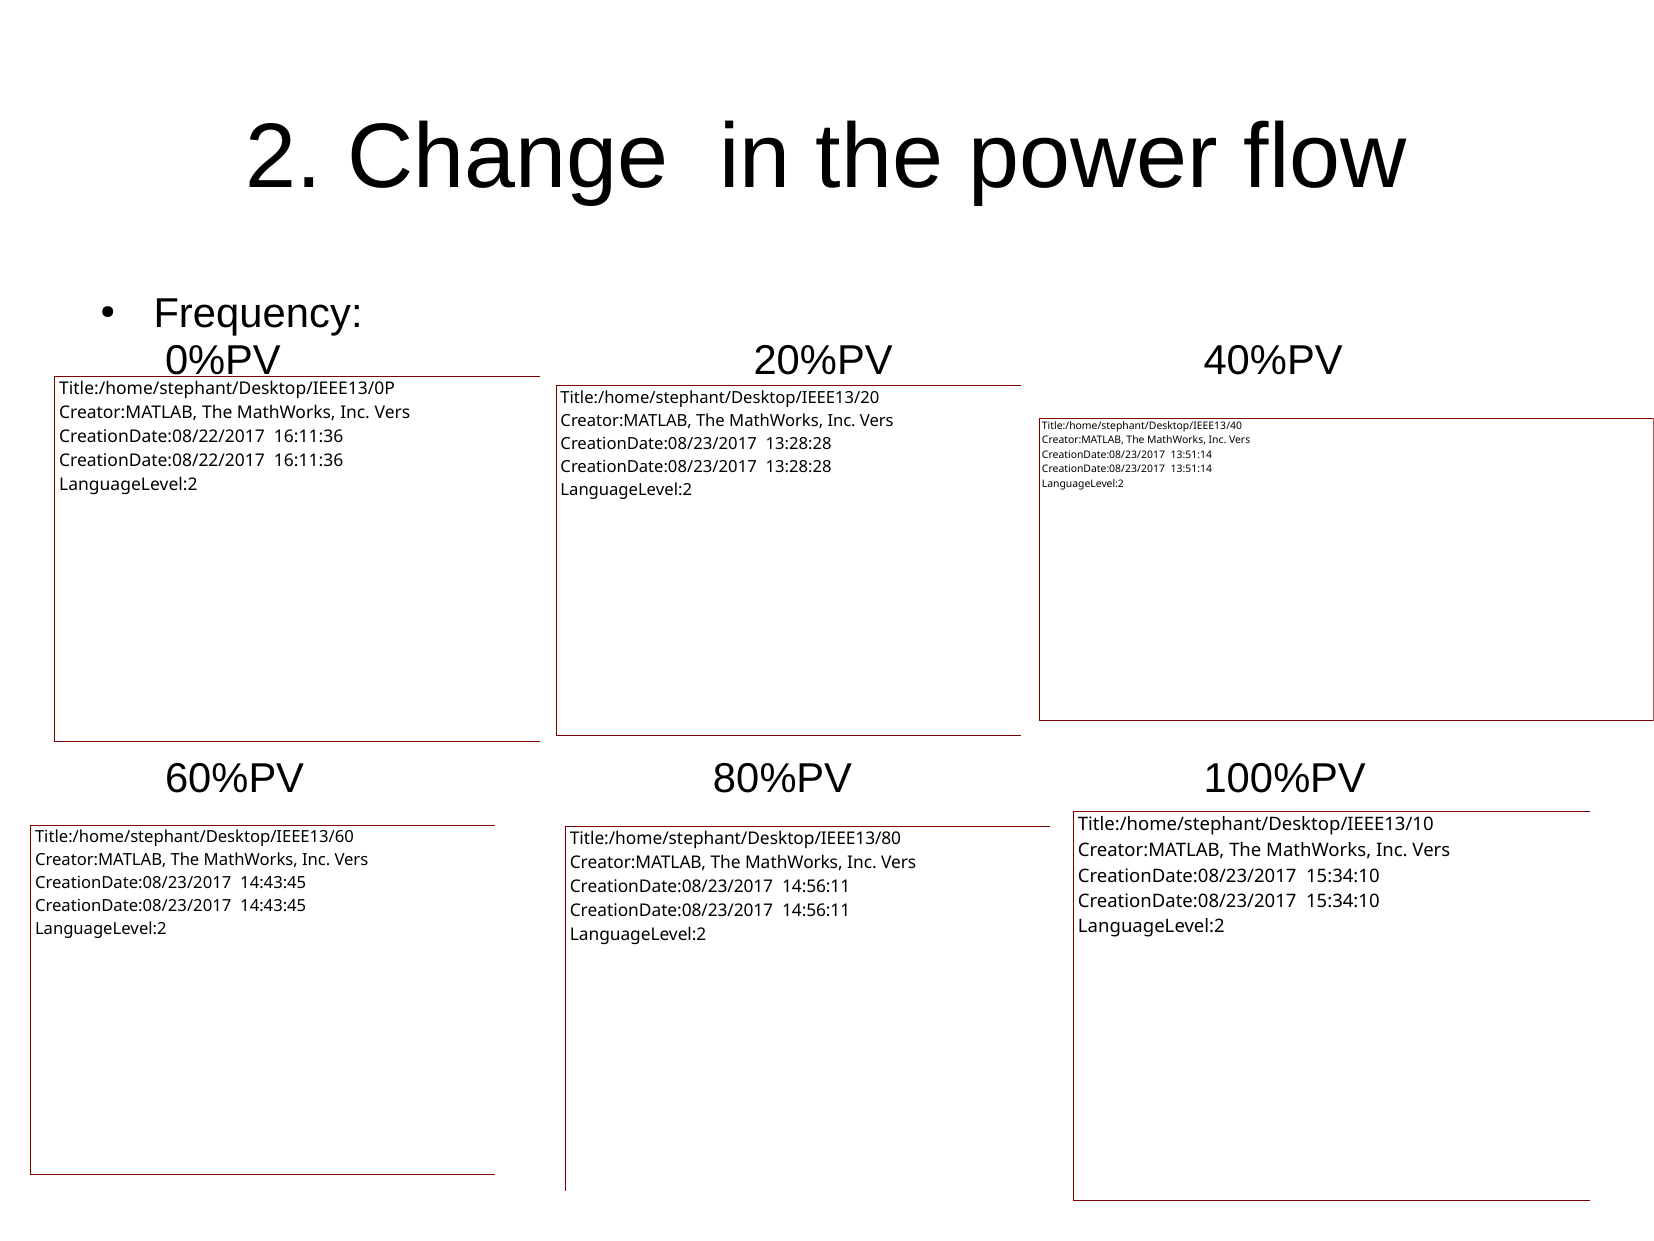

# 2. Change in the power flow
Frequency:
 0%PV							20%PV					40%PV
 60%PV					 80%PV					100%PV